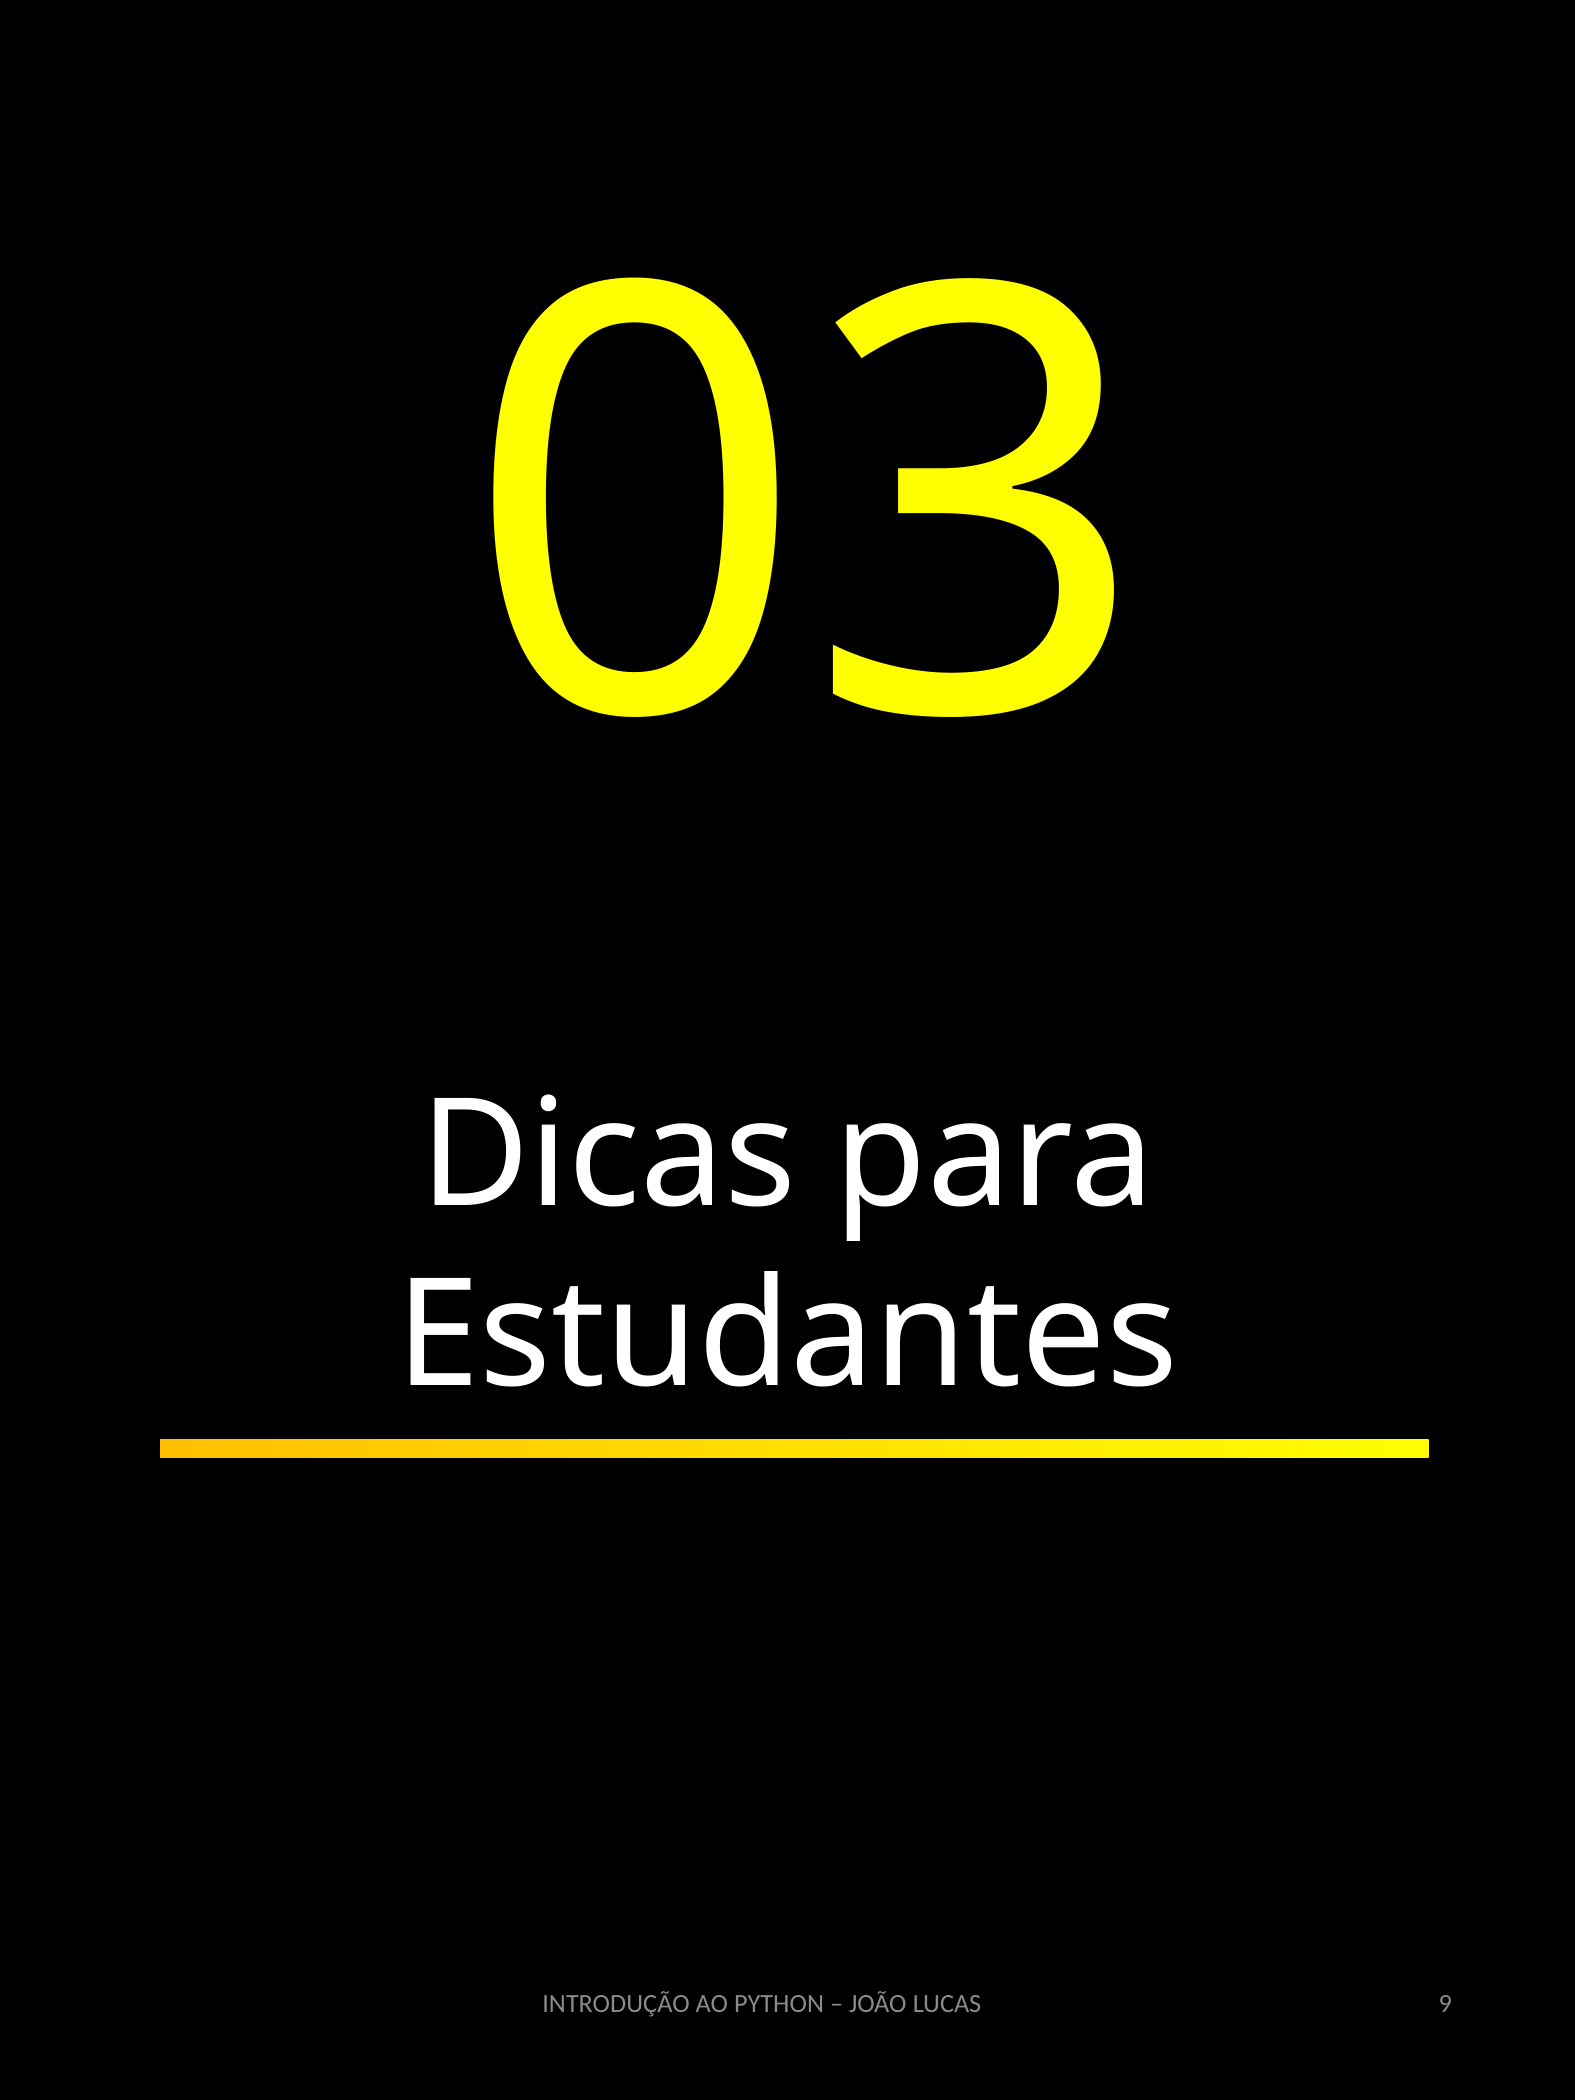

03
Dicas para Estudantes
INTRODUÇÃO AO PYTHON – JOÃO LUCAS